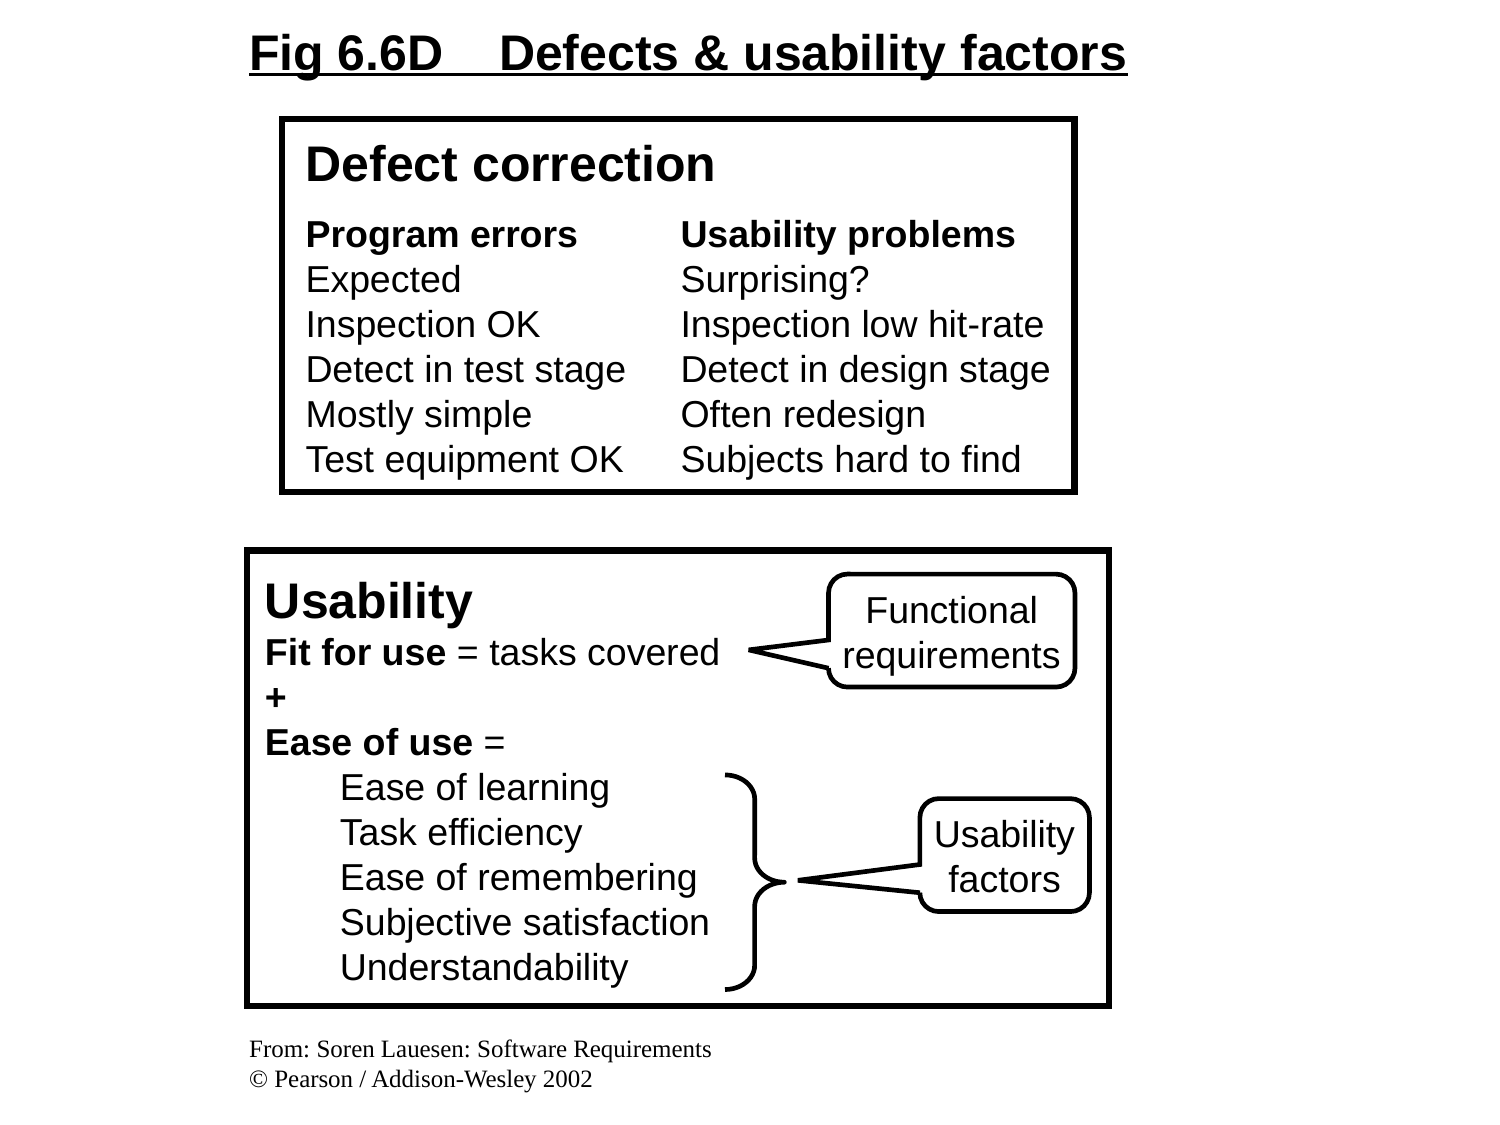

Fig 6.6D Defects & usability factors
Defect correction
Program errors		Usability problems
Expected			Surprising?
Inspection OK		Inspection low hit-rate
Detect in test stage	Detect in design stage
Mostly simple		Often redesign
Test equipment OK	Subjects hard to find
Usability
Fit for use = tasks covered
+
Ease of use =
	Ease of learning
	Task efficiency
	Ease of remembering
	Subjective satisfaction
	Understandability
Functional
requirements
Usability
factors
From: Soren Lauesen: Software Requirements
© Pearson / Addison-Wesley 2002